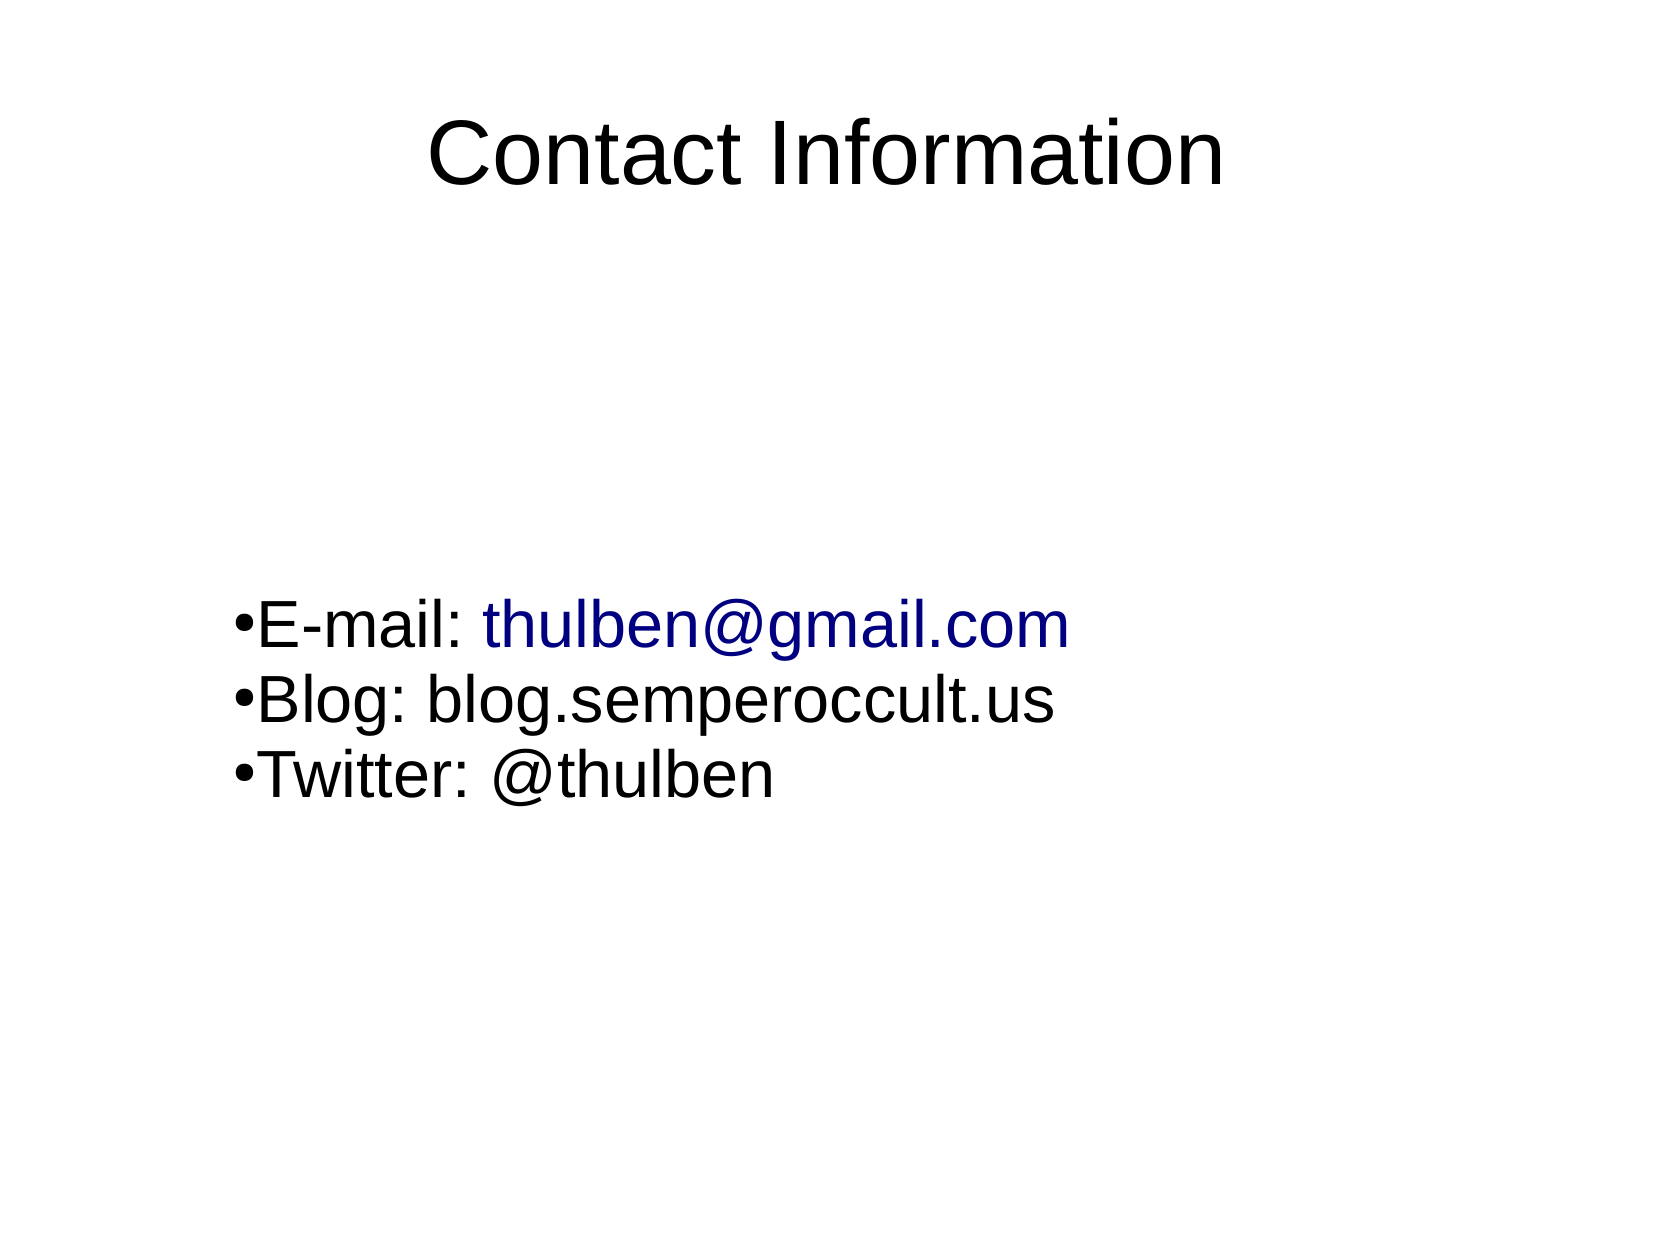

# Contact Information
E-mail: thulben@gmail.com
Blog: blog.semperoccult.us
Twitter: @thulben